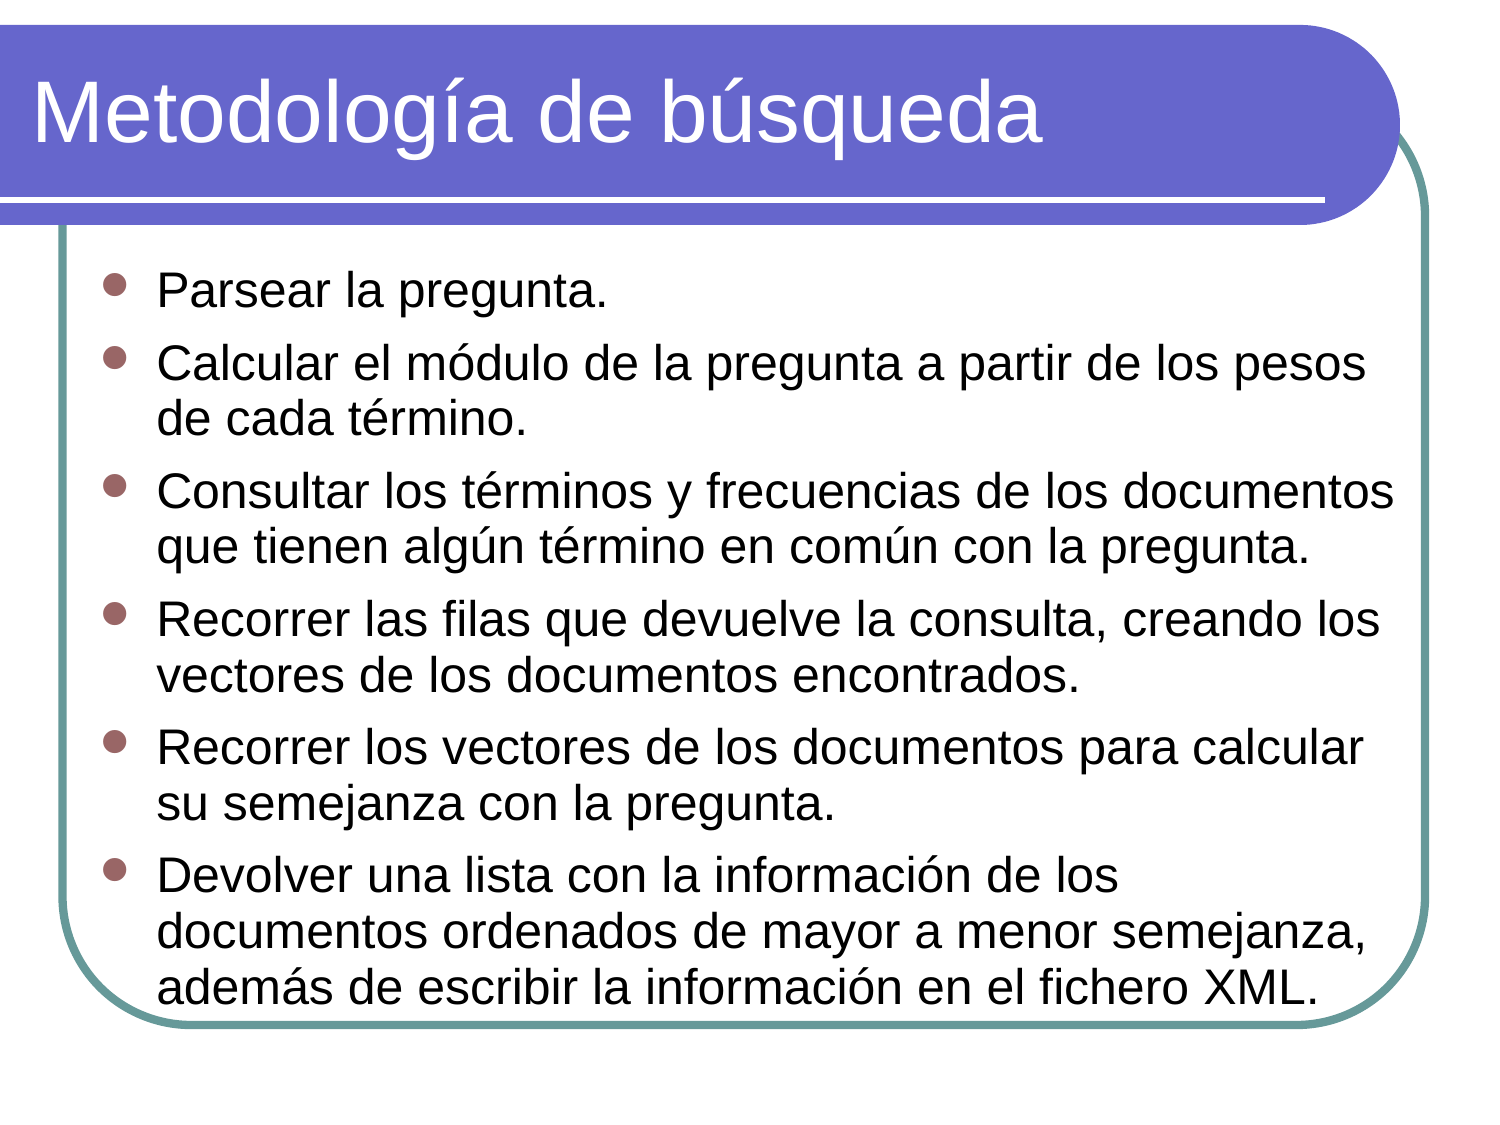

# Metodología de búsqueda
Parsear la pregunta.
Calcular el módulo de la pregunta a partir de los pesos de cada término.
Consultar los términos y frecuencias de los documentos que tienen algún término en común con la pregunta.
Recorrer las filas que devuelve la consulta, creando los vectores de los documentos encontrados.
Recorrer los vectores de los documentos para calcular su semejanza con la pregunta.
Devolver una lista con la información de los documentos ordenados de mayor a menor semejanza, además de escribir la información en el fichero XML.